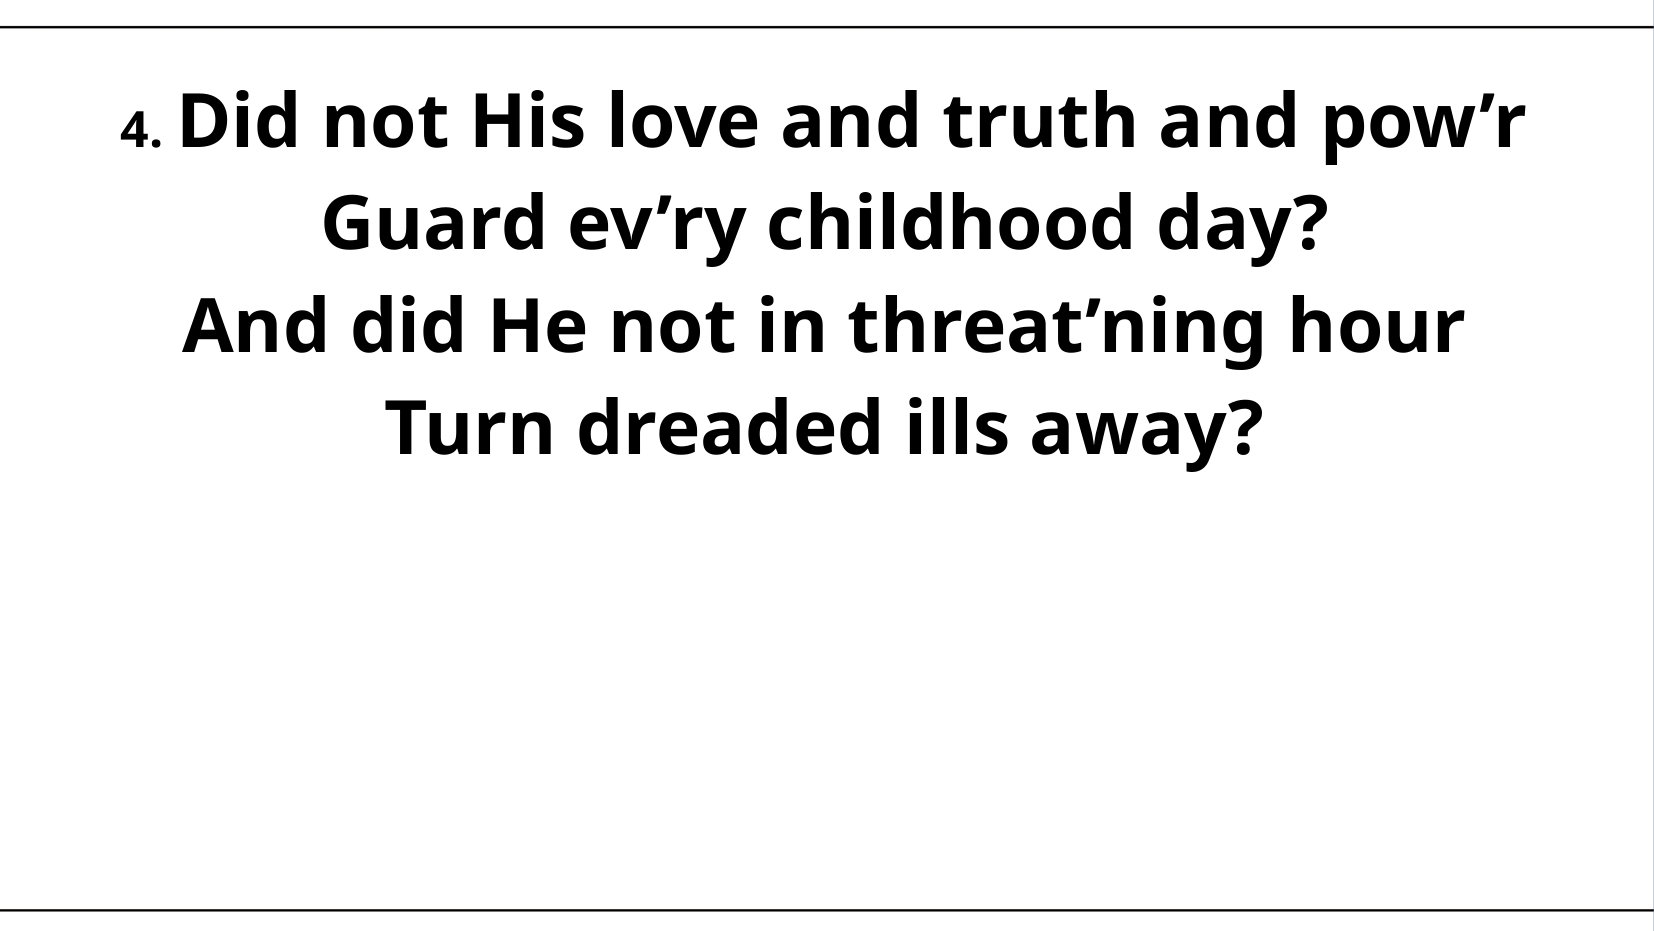

4. Did not His love and truth and pow’r
Guard ev’ry childhood day?
And did He not in threat’ning hour
Turn dreaded ills away?